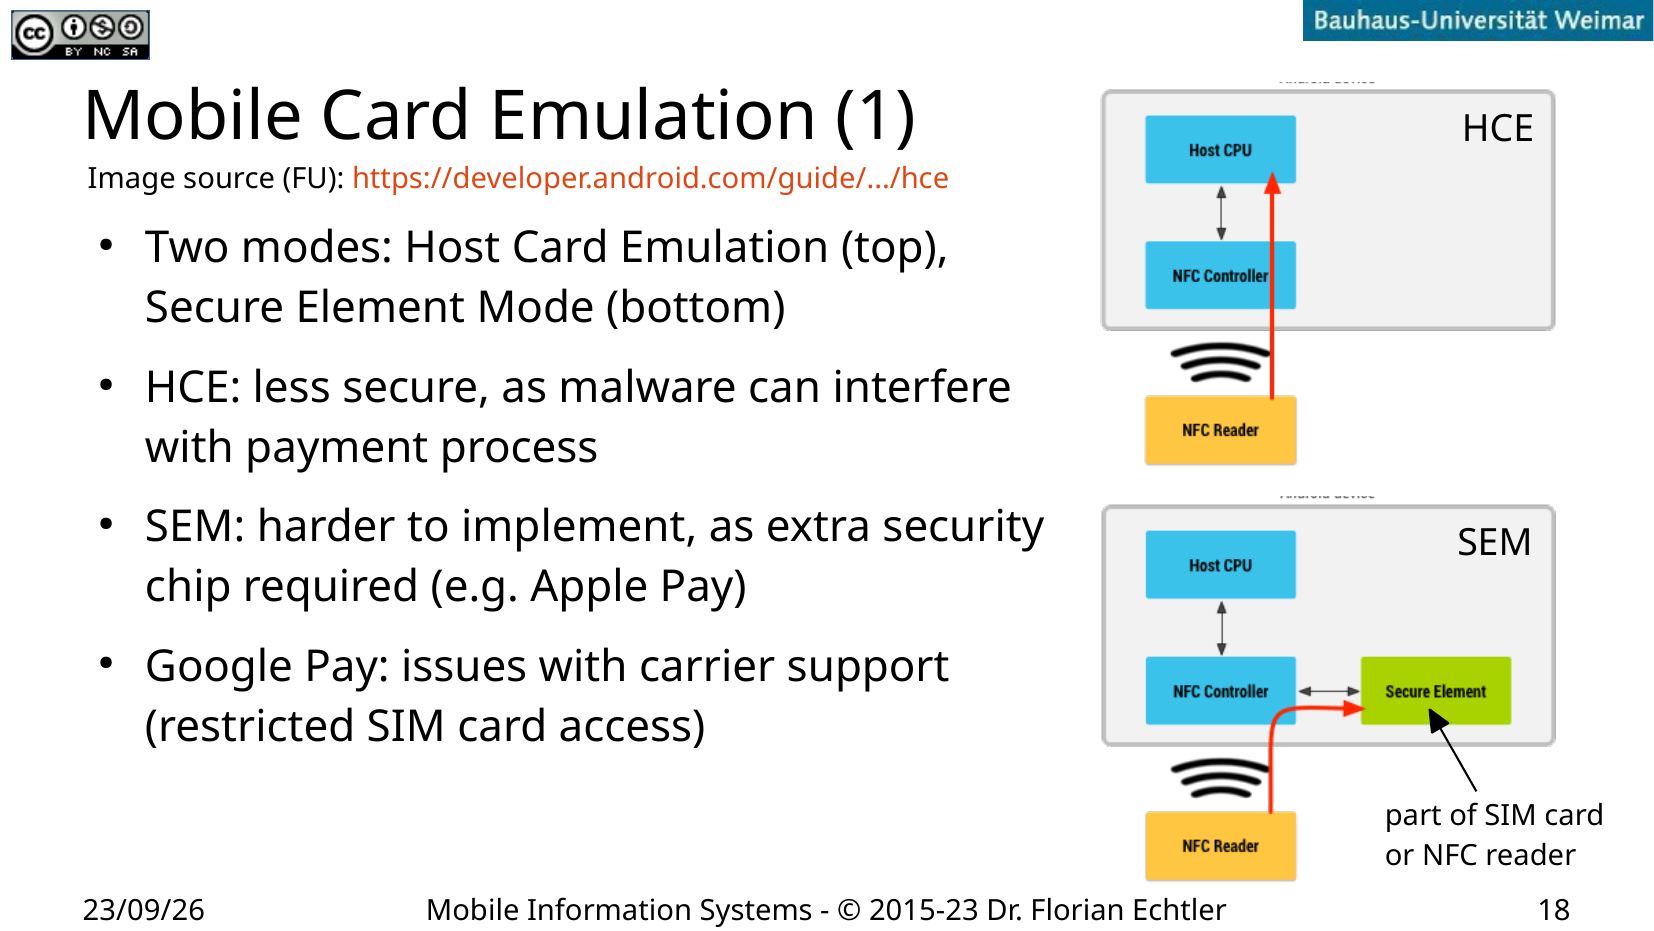

# Mobile Card Emulation (1)
HCE
Image source (FU): https://developer.android.com/guide/.../hce
Two modes: Host Card Emulation (top), Secure Element Mode (bottom)
HCE: less secure, as malware can interfere with payment process
SEM: harder to implement, as extra security chip required (e.g. Apple Pay)
Google Pay: issues with carrier support (restricted SIM card access)
SEM
part of SIM card or NFC reader
Mobile Information Systems - © 2015-23 Dr. Florian Echtler
18